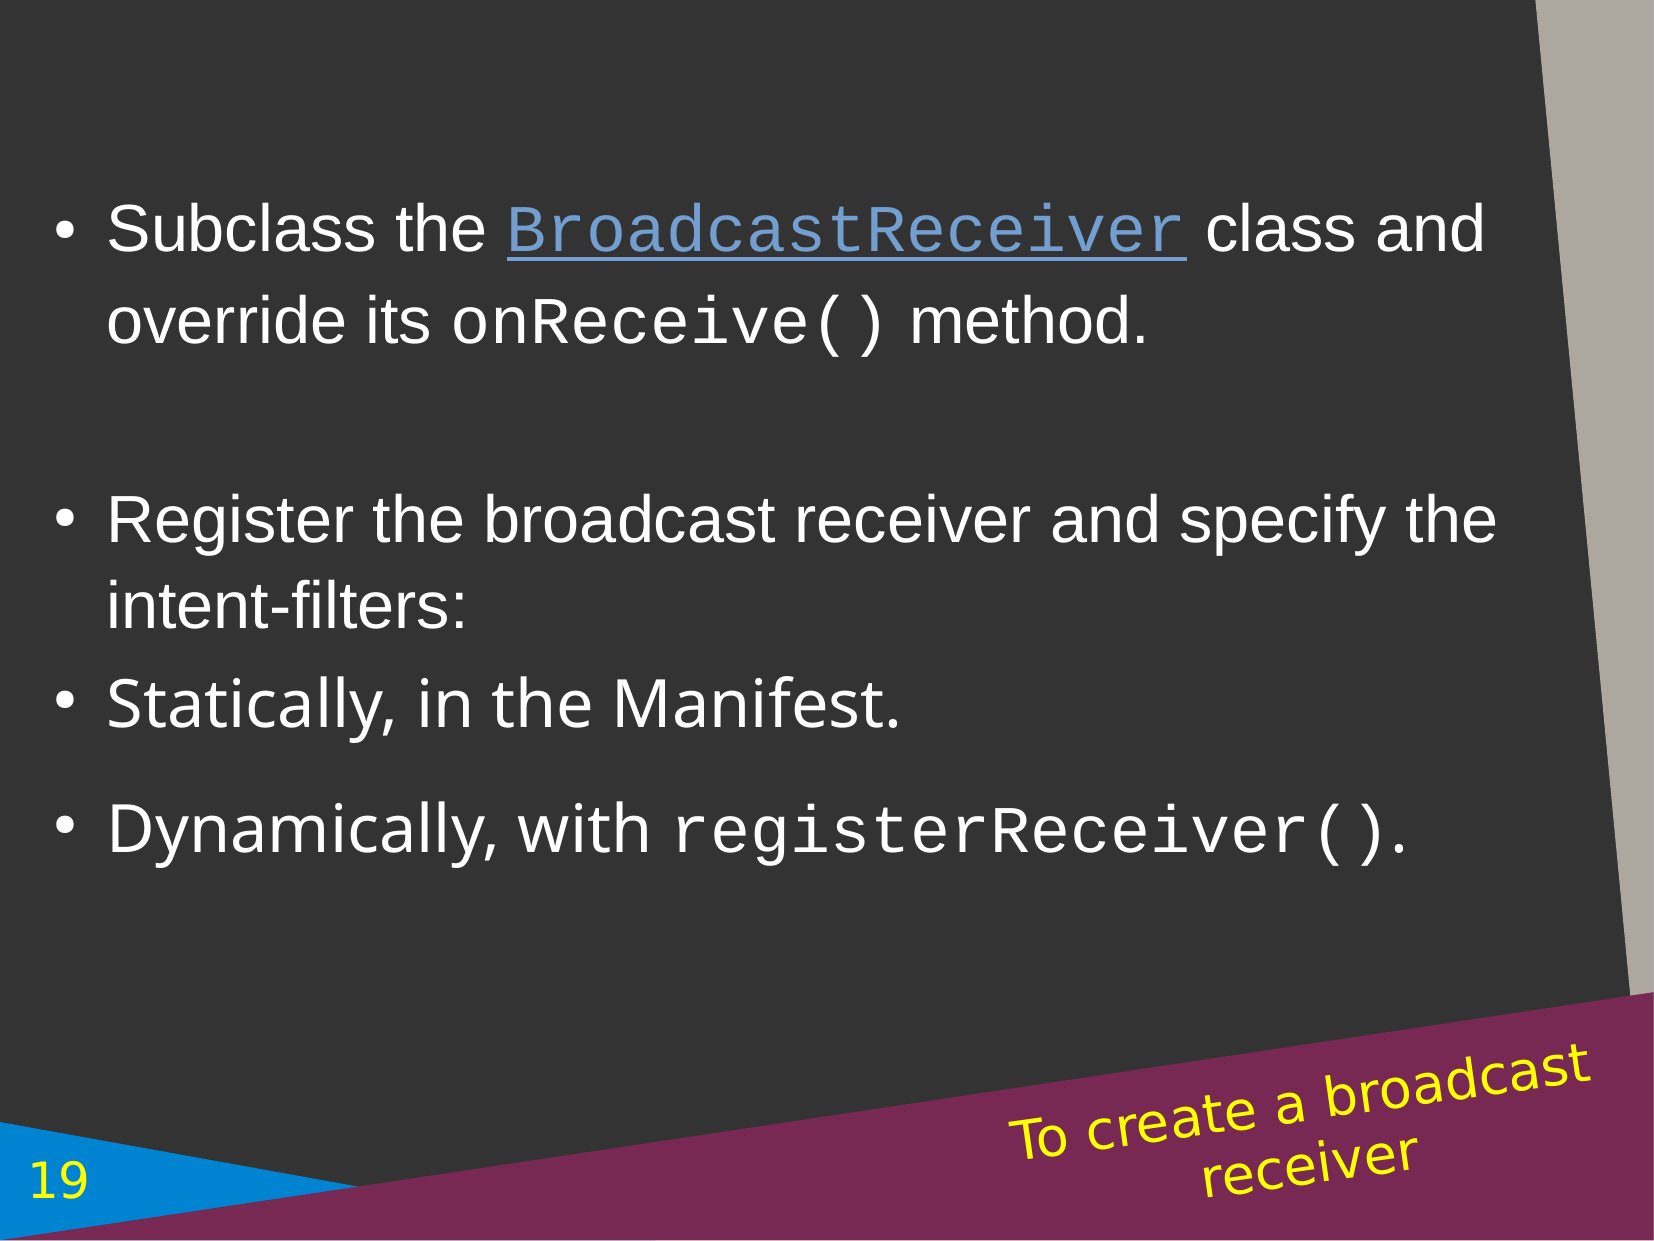

Subclass the BroadcastReceiver class and override its onReceive() method.
Register the broadcast receiver and specify the intent-filters:
Statically, in the Manifest.
Dynamically, with registerReceiver().
# To create a broadcast receiver
19